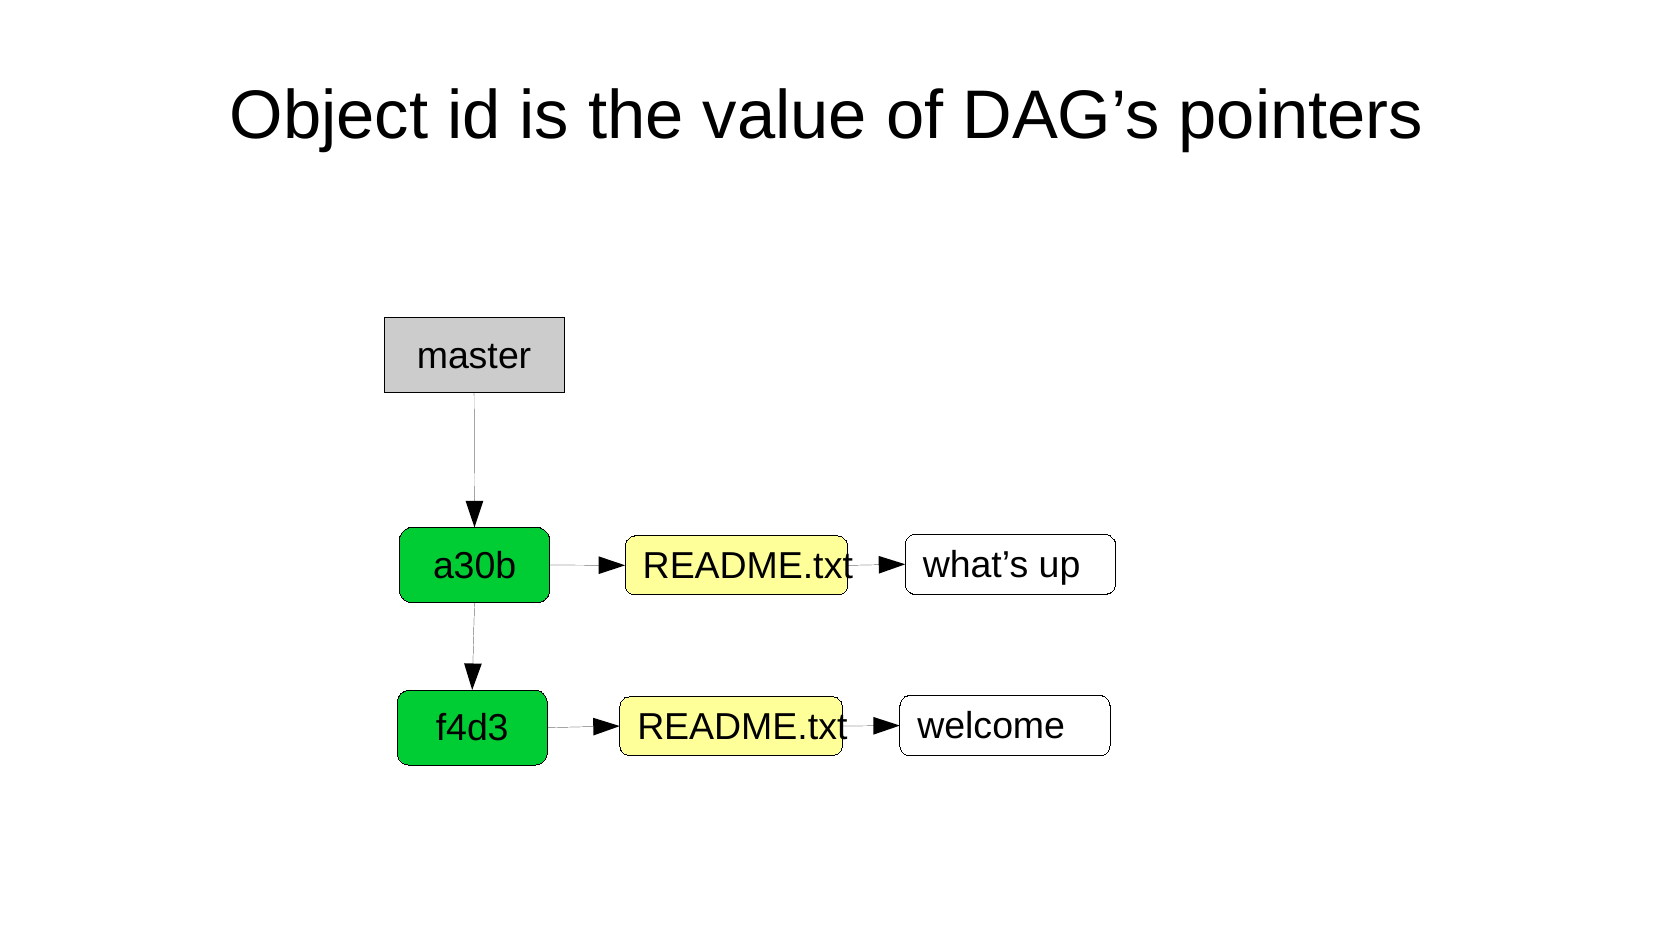

# Object id is the value of DAG’s pointers
master
a30b
what’s up
README.txt
f4d3
welcome
README.txt